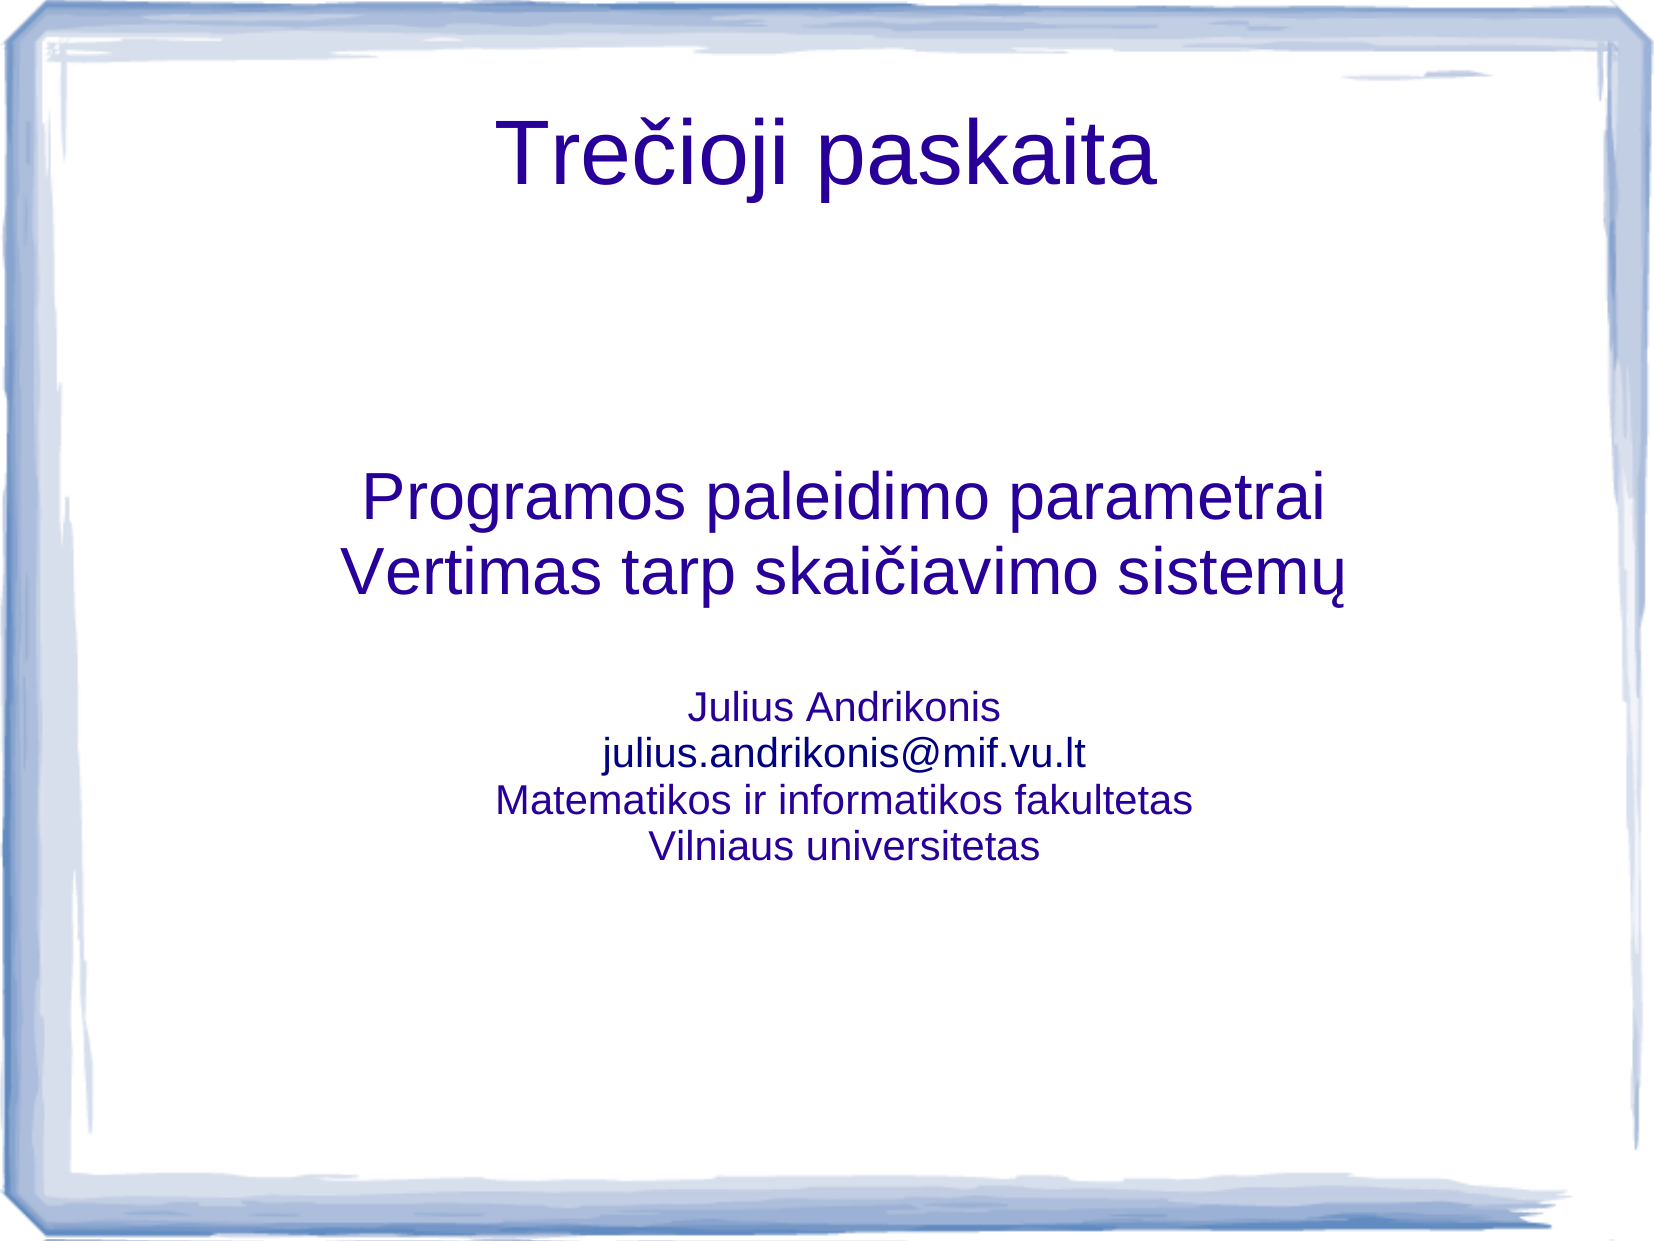

# Trečioji paskaita
Programos paleidimo parametrai
Vertimas tarp skaičiavimo sistemų
Julius Andrikonis
julius.andrikonis@mif.vu.lt
Matematikos ir informatikos fakultetas
Vilniaus universitetas